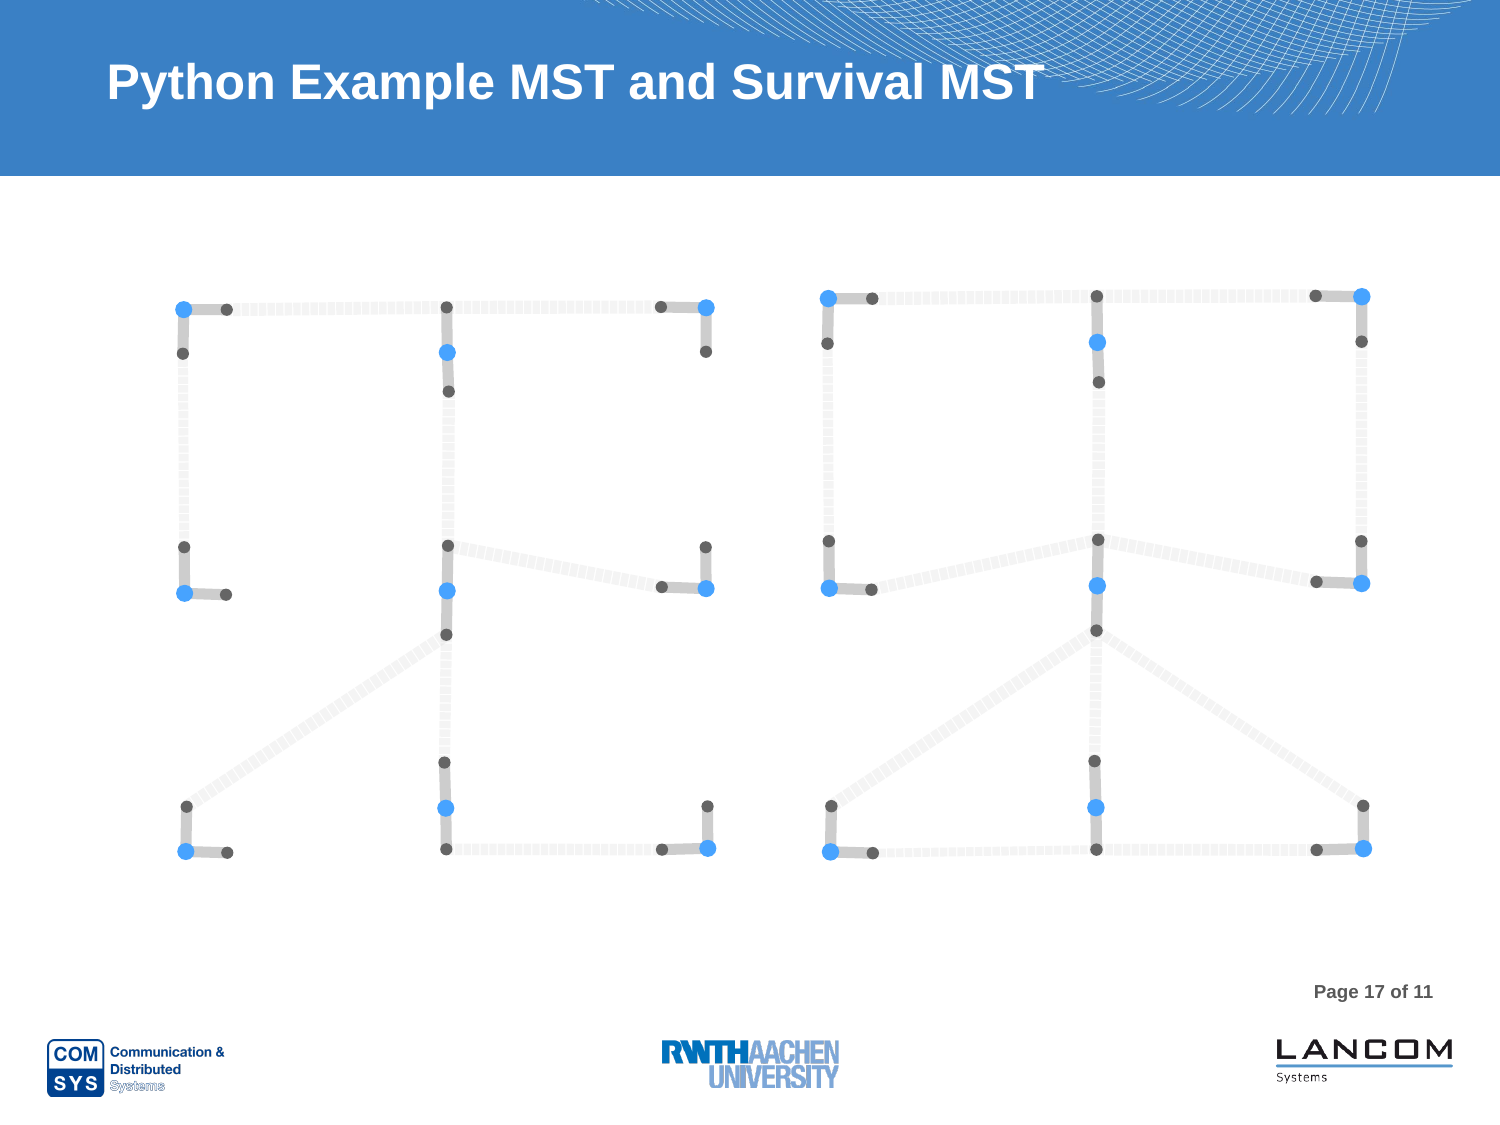

# Python Example MST and Survival MST